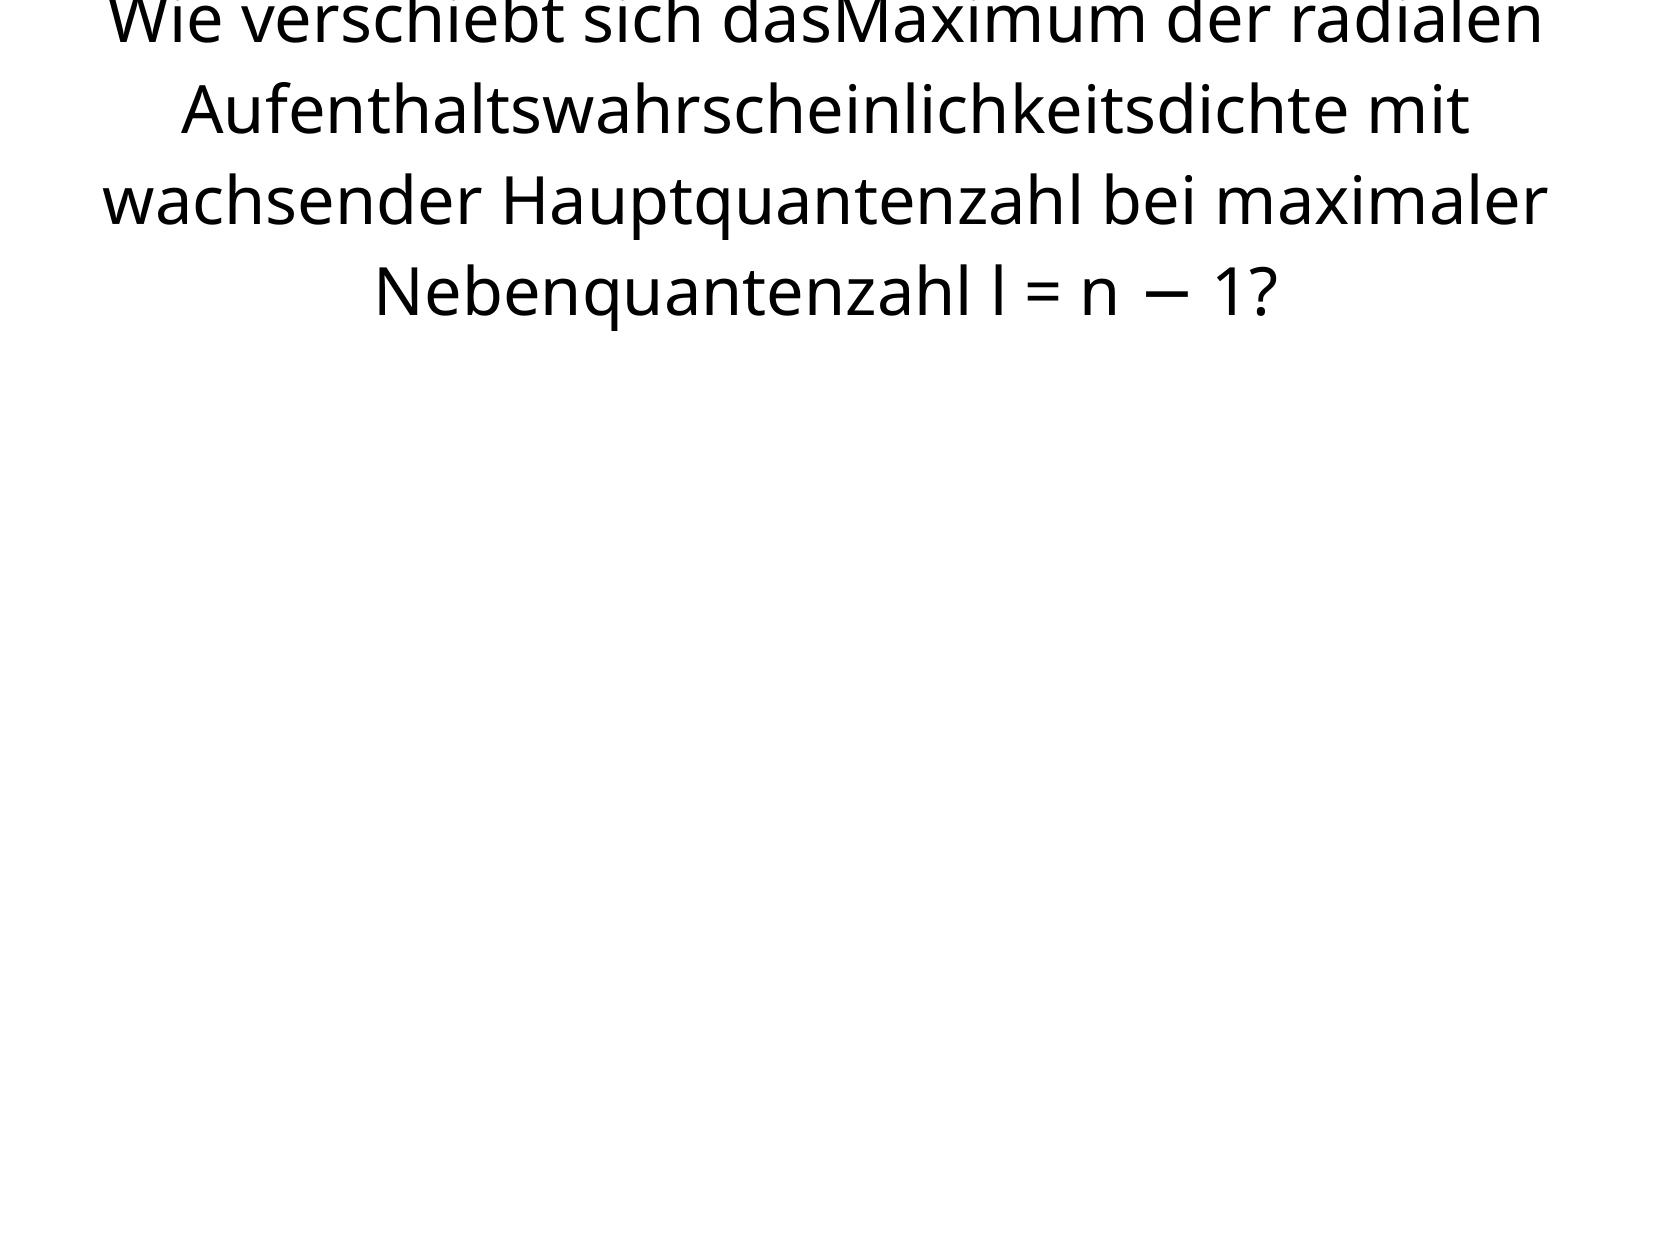

# Wie verschiebt sich dasMaximum der radialen Aufenthaltswahrscheinlichkeitsdichte mit wachsender Hauptquantenzahl bei maximaler Nebenquantenzahl l = n − 1?